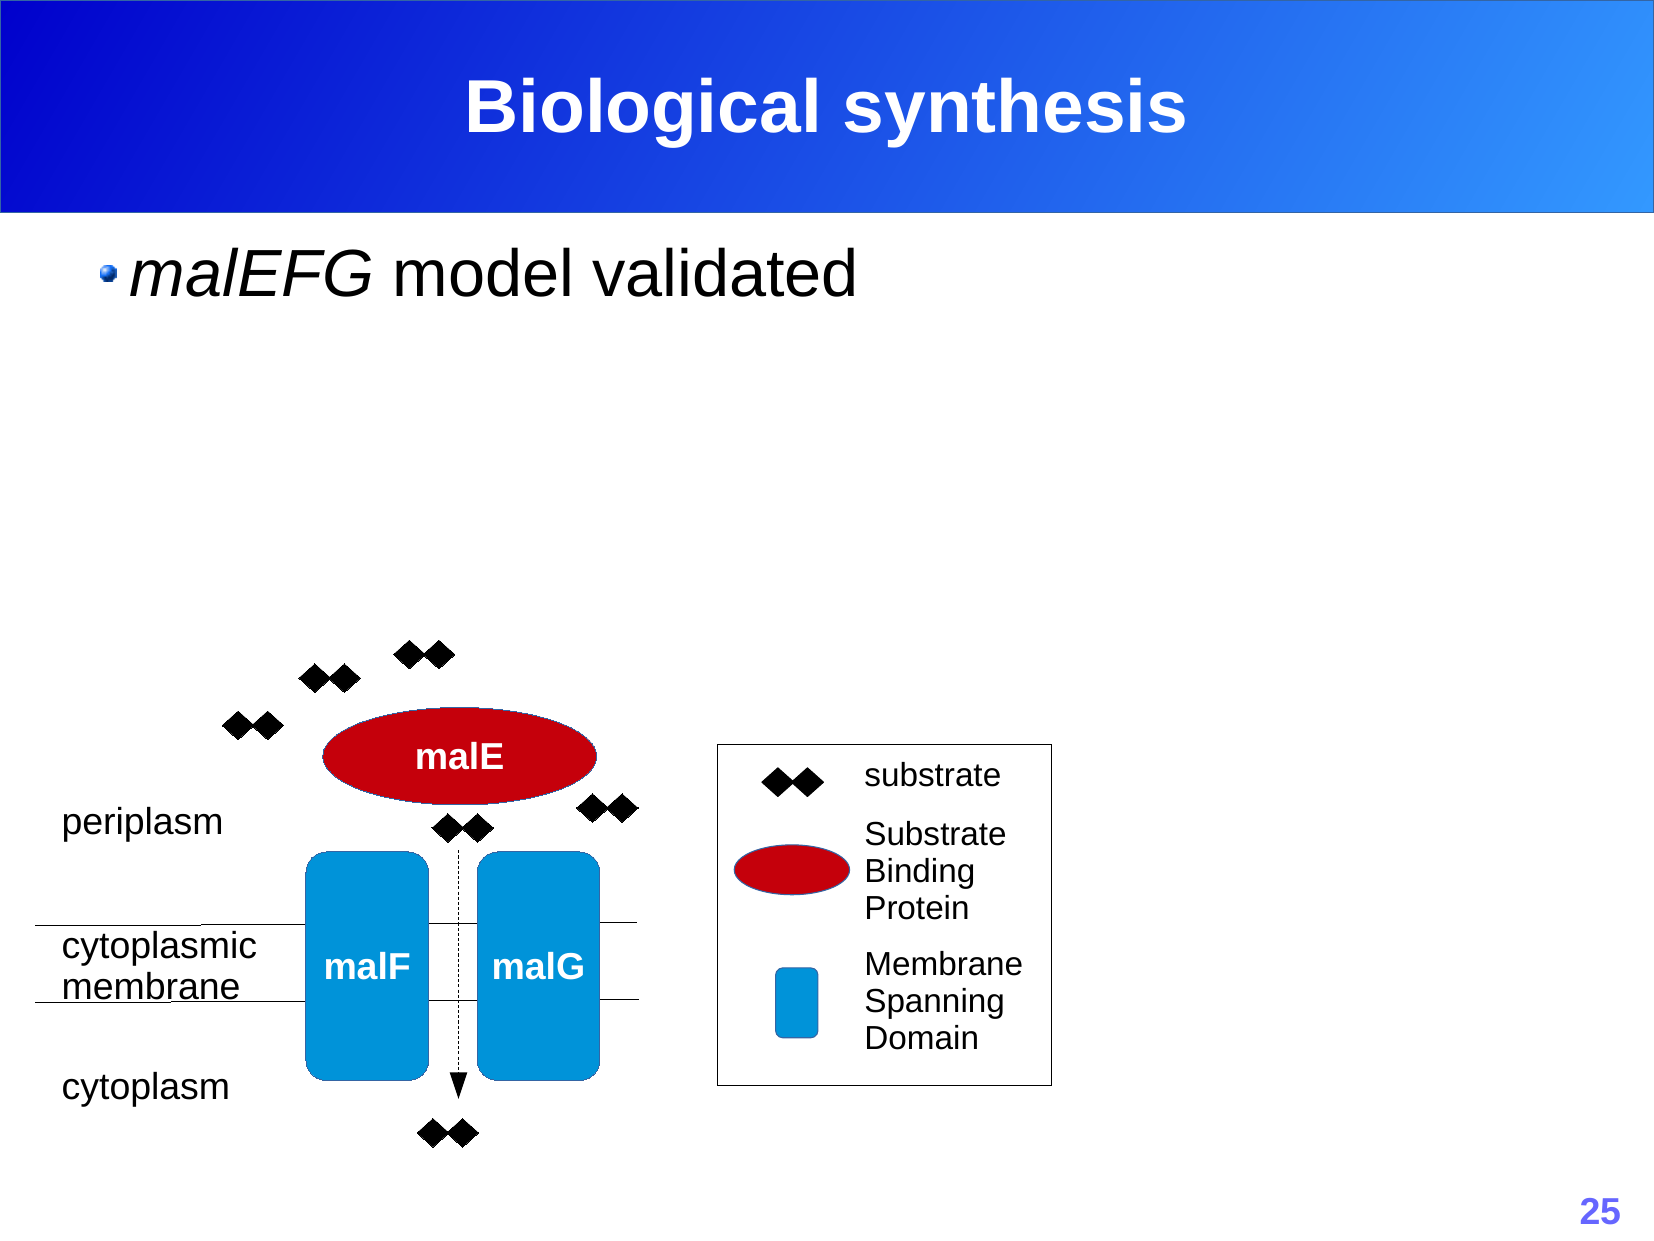

# Biological synthesis
malEFG model validated
malE
substrate
periplasm
Substrate
Binding
Protein
malF
malG
cytoplasmic
membrane
Membrane
Spanning
Domain
cytoplasm
25